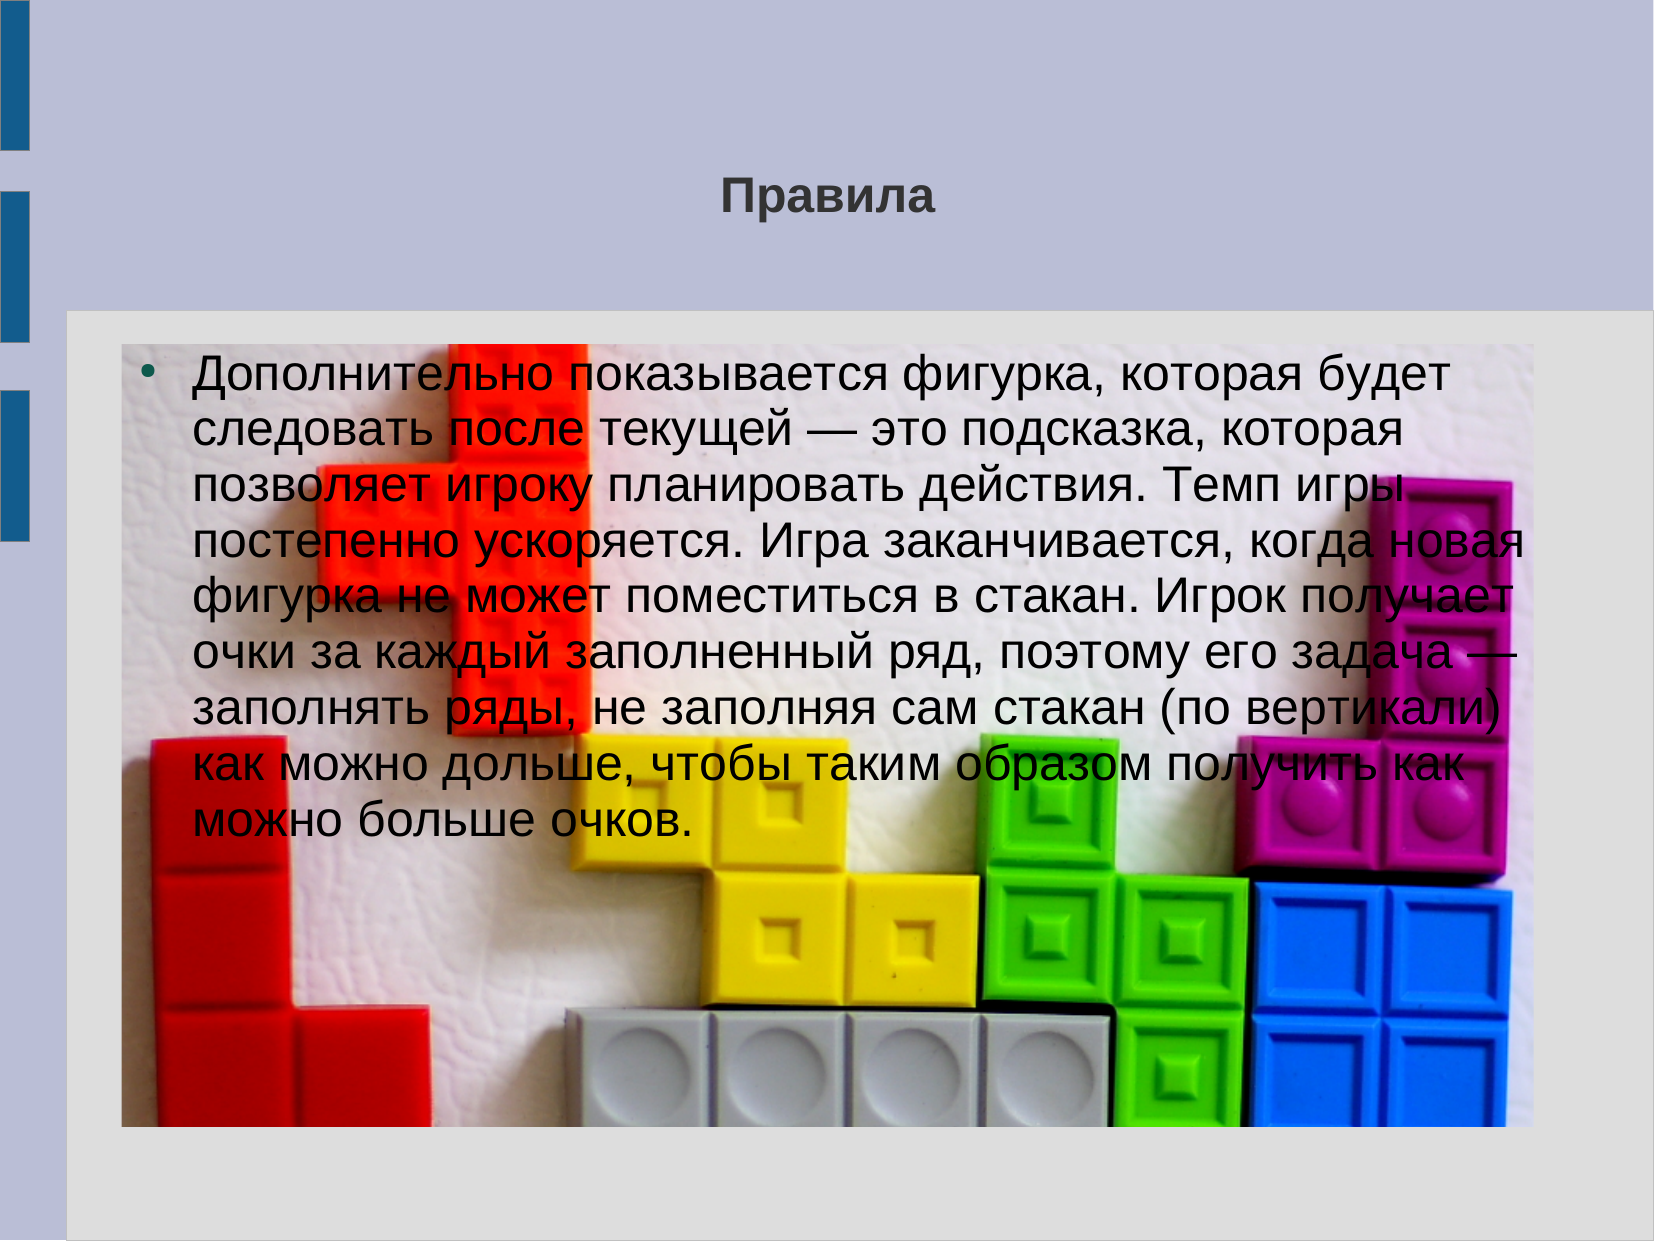

# Правила
Дополнительно показывается фигурка, которая будет следовать после текущей — это подсказка, которая позволяет игроку планировать действия. Темп игры постепенно ускоряется. Игра заканчивается, когда новая фигурка не может поместиться в стакан. Игрок получает очки за каждый заполненный ряд, поэтому его задача — заполнять ряды, не заполняя сам стакан (по вертикали) как можно дольше, чтобы таким образом получить как можно больше очков.